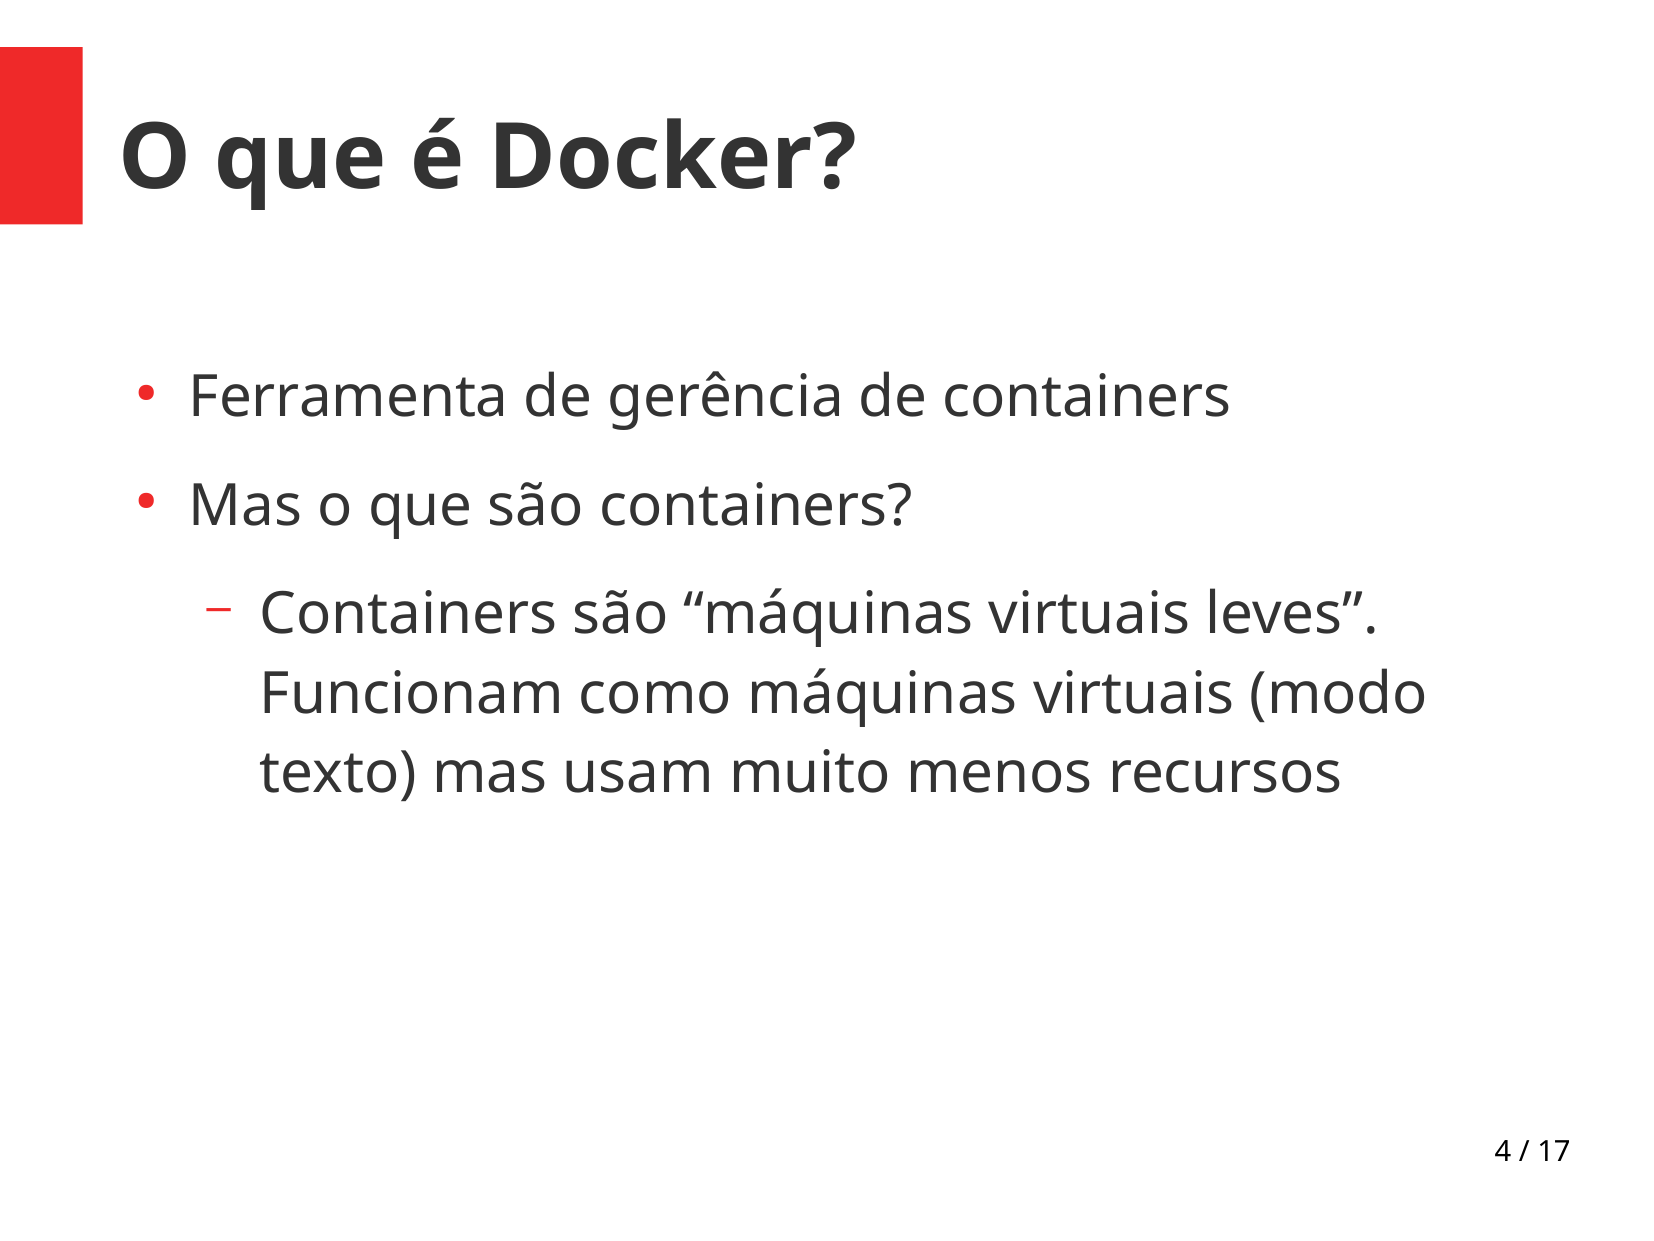

# O que é Docker?
Ferramenta de gerência de containers
Mas o que são containers?
Containers são “máquinas virtuais leves”. Funcionam como máquinas virtuais (modo texto) mas usam muito menos recursos
4